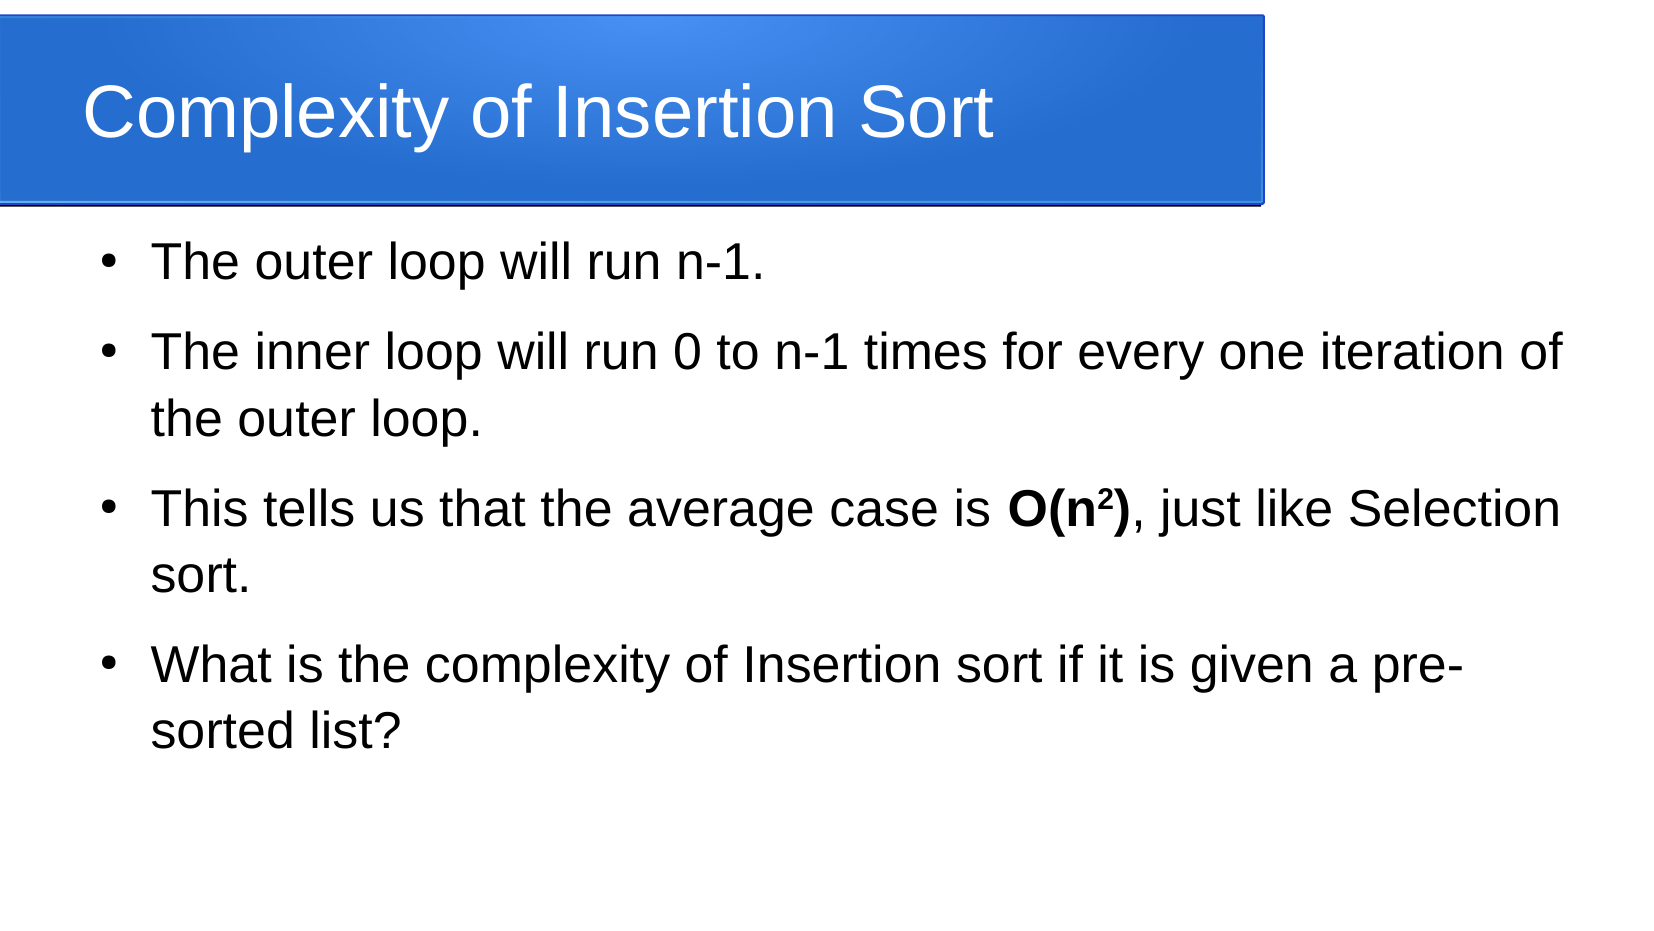

# Complexity of Insertion Sort
The outer loop will run n-1.
The inner loop will run 0 to n-1 times for every one iteration of the outer loop.
This tells us that the average case is O(n2), just like Selection sort.
What is the complexity of Insertion sort if it is given a pre-sorted list?